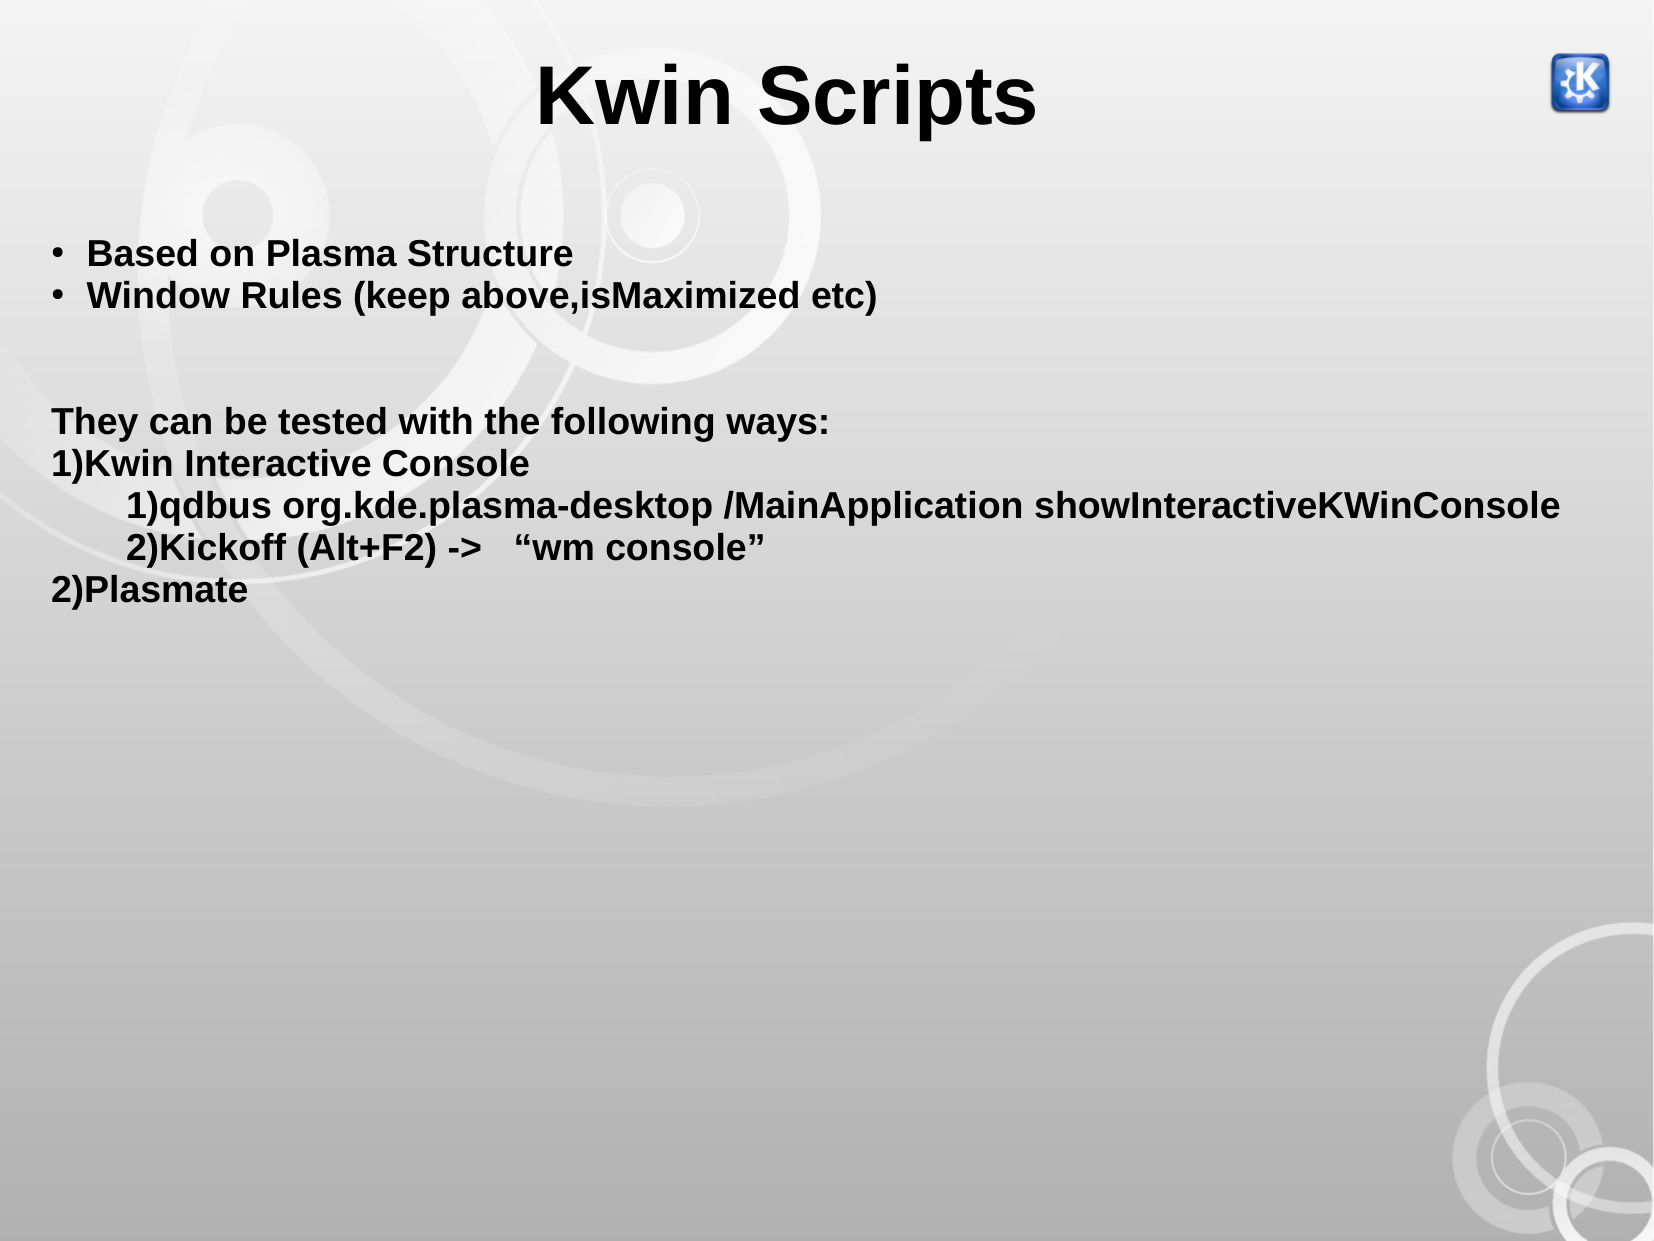

Kwin Scripts
Based on Plasma Structure
Window Rules (keep above,isMaximized etc)
They can be tested with the following ways:
1)Kwin Interactive Console
	1)qdbus org.kde.plasma-desktop /MainApplication showInteractiveKWinConsole
	2)Kickoff (Alt+F2) -> “wm console”
2)Plasmate